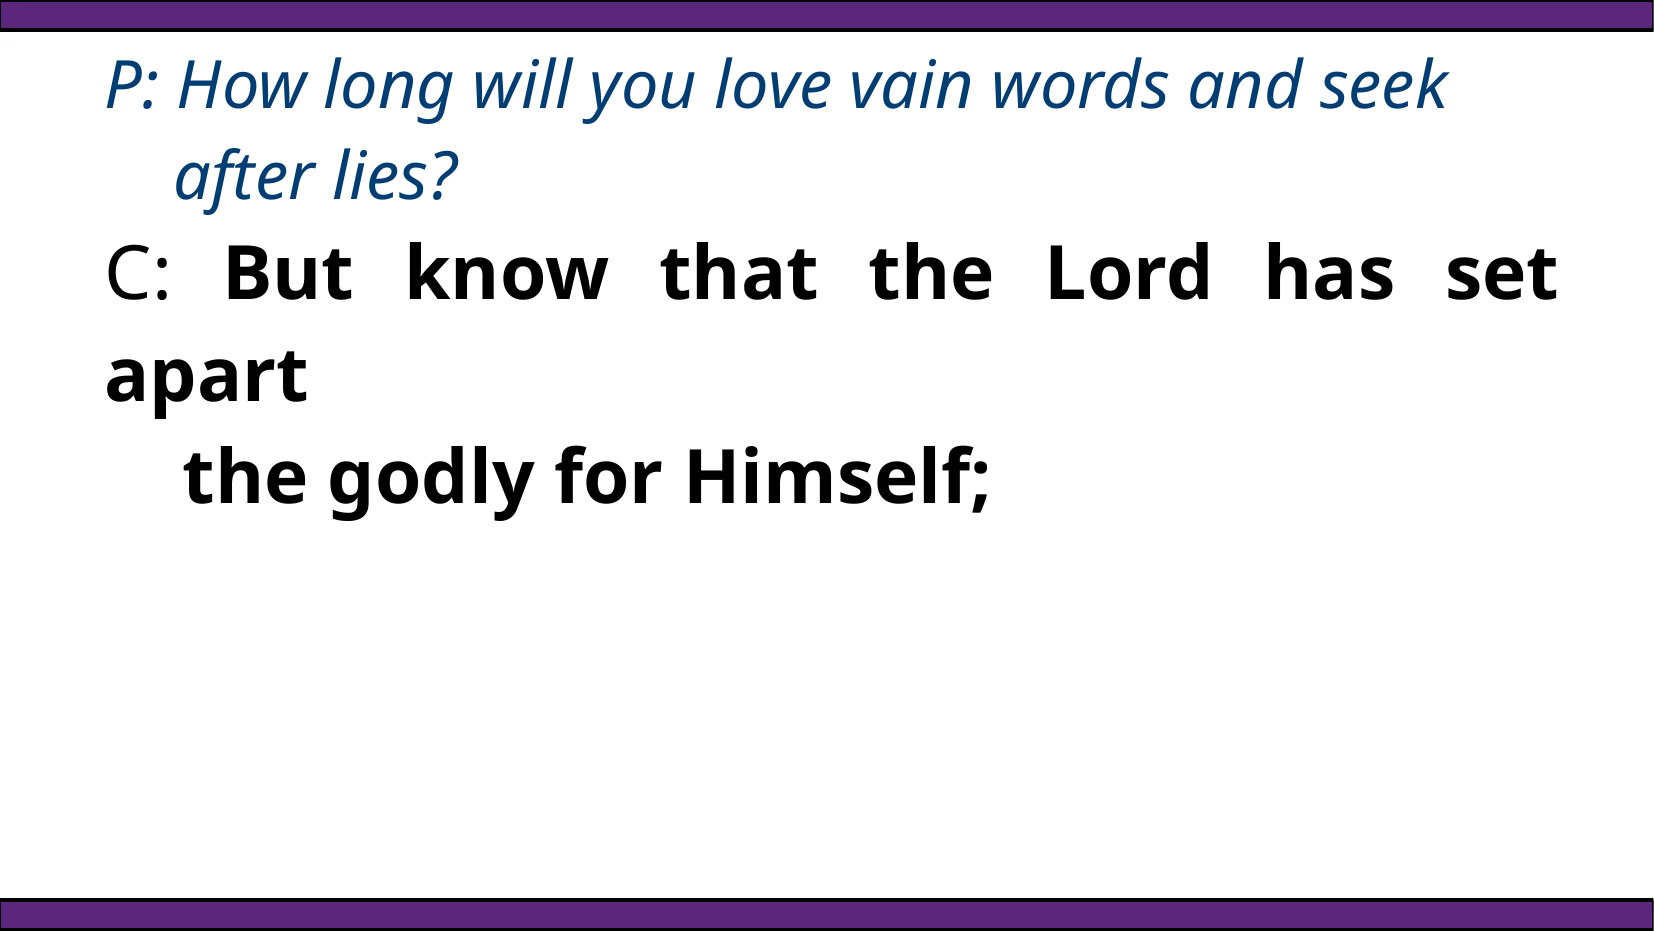

P: 	How long will you love vain words and seek
 after lies?
C: But know that the Lord has set apart
 the godly for Himself;